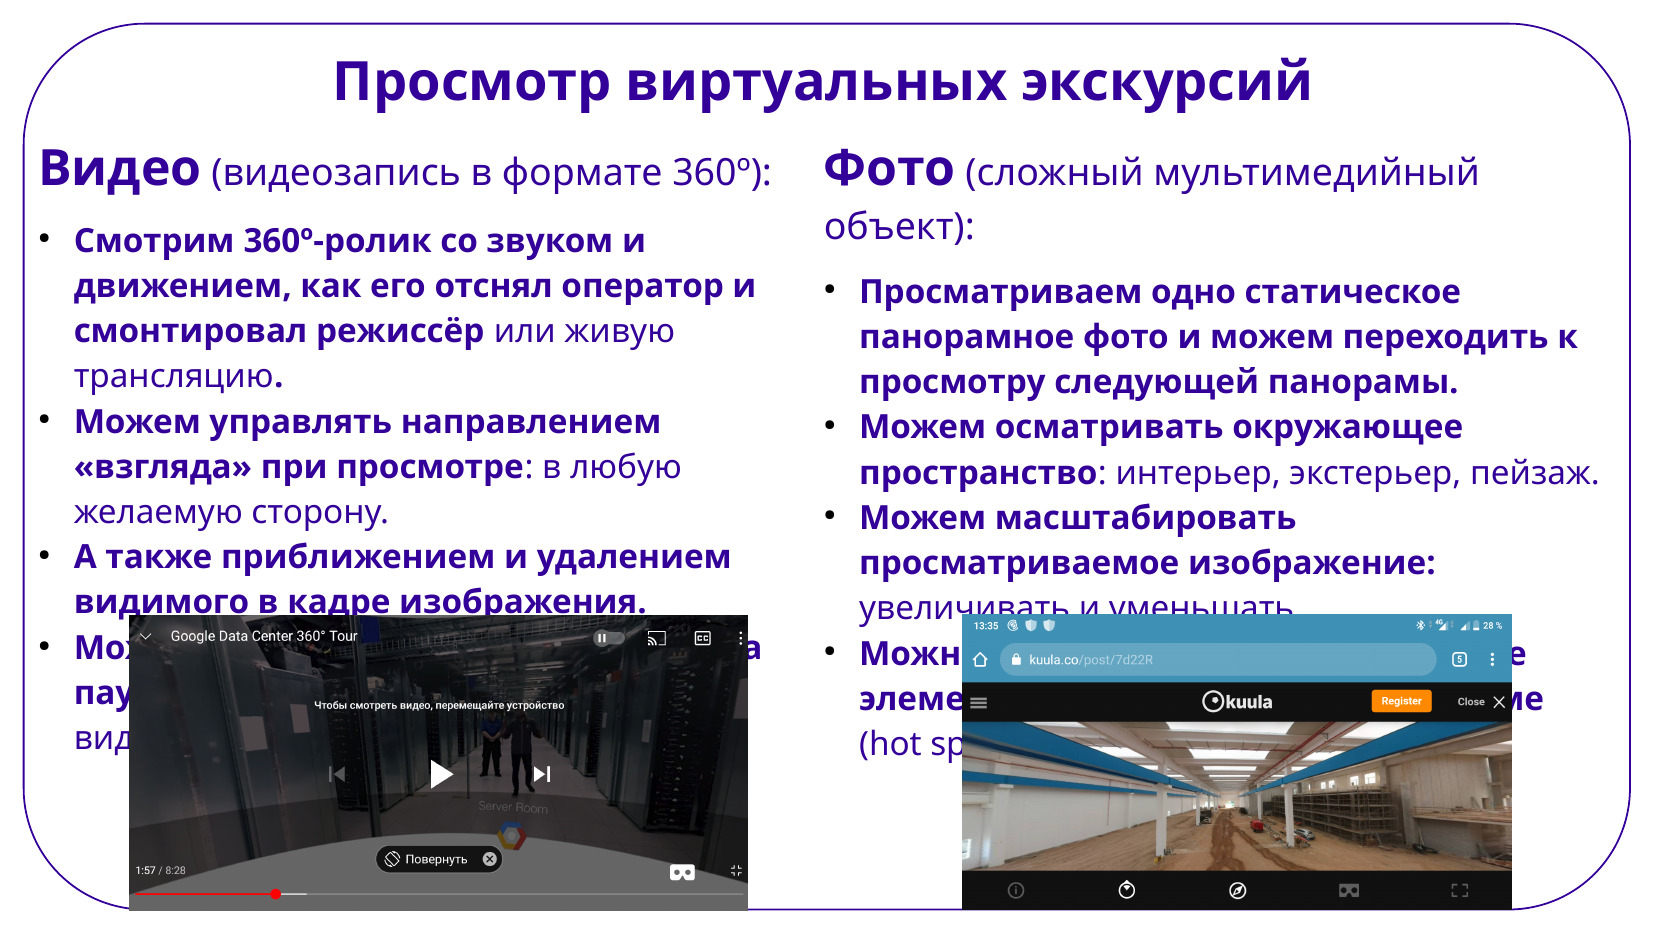

Просмотр виртуальных экскурсий
Видео (видеозапись в формате 360º):
Смотрим 360º-ролик со звуком и движением, как его отснял оператор и смонтировал режиссёр или живую трансляцию.
Можем управлять направлением «взгляда» при просмотре: в любую желаемую сторону.
А также приближением и удалением видимого в кадре изображения.
Можем поставить воспроизведение на паузу, перемотать, посмотреть снова видеозапись.
Фото (сложный мультимедийный объект):
Просматриваем одно статическое панорамное фото и можем переходить к просмотру следующей панорамы.
Можем осматривать окружающее пространство: интерьер, экстерьер, пейзаж.
Можем масштабировать просматриваемое изображение: увеличивать и уменьшать.
Можно активировать интерактивные элементы, размещённые на панораме (hot spots).